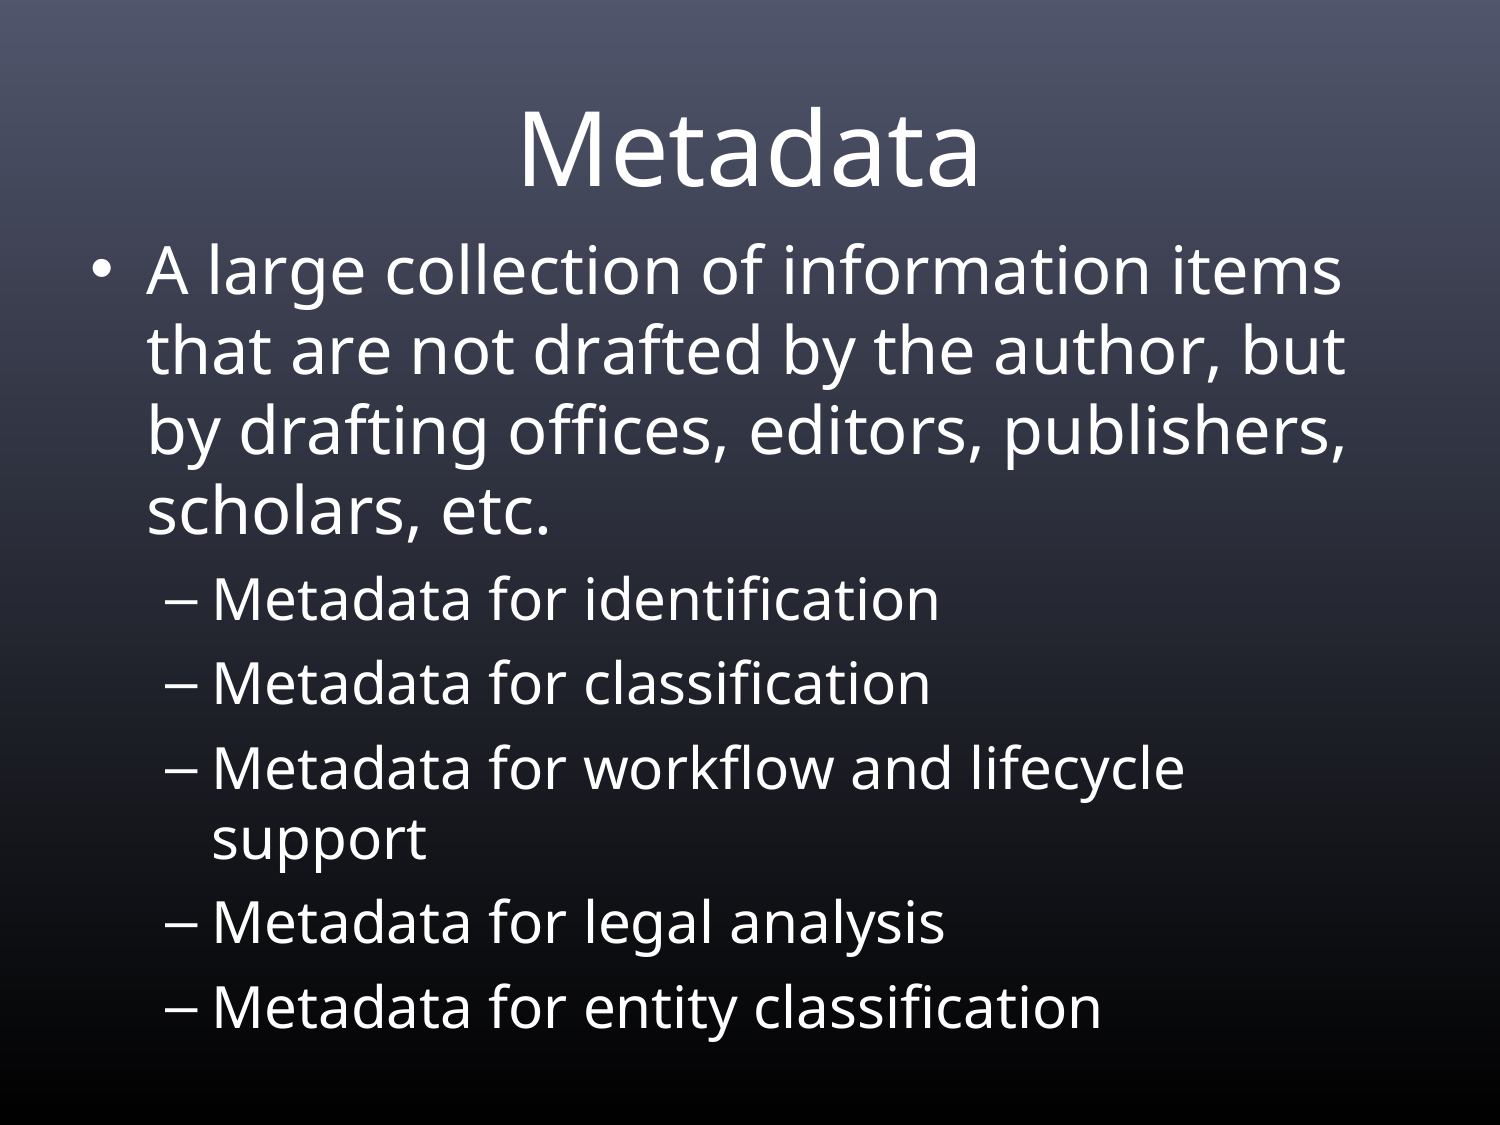

# Metadata
A large collection of information items that are not drafted by the author, but by drafting offices, editors, publishers, scholars, etc.
Metadata for identification
Metadata for classification
Metadata for workflow and lifecycle support
Metadata for legal analysis
Metadata for entity classification